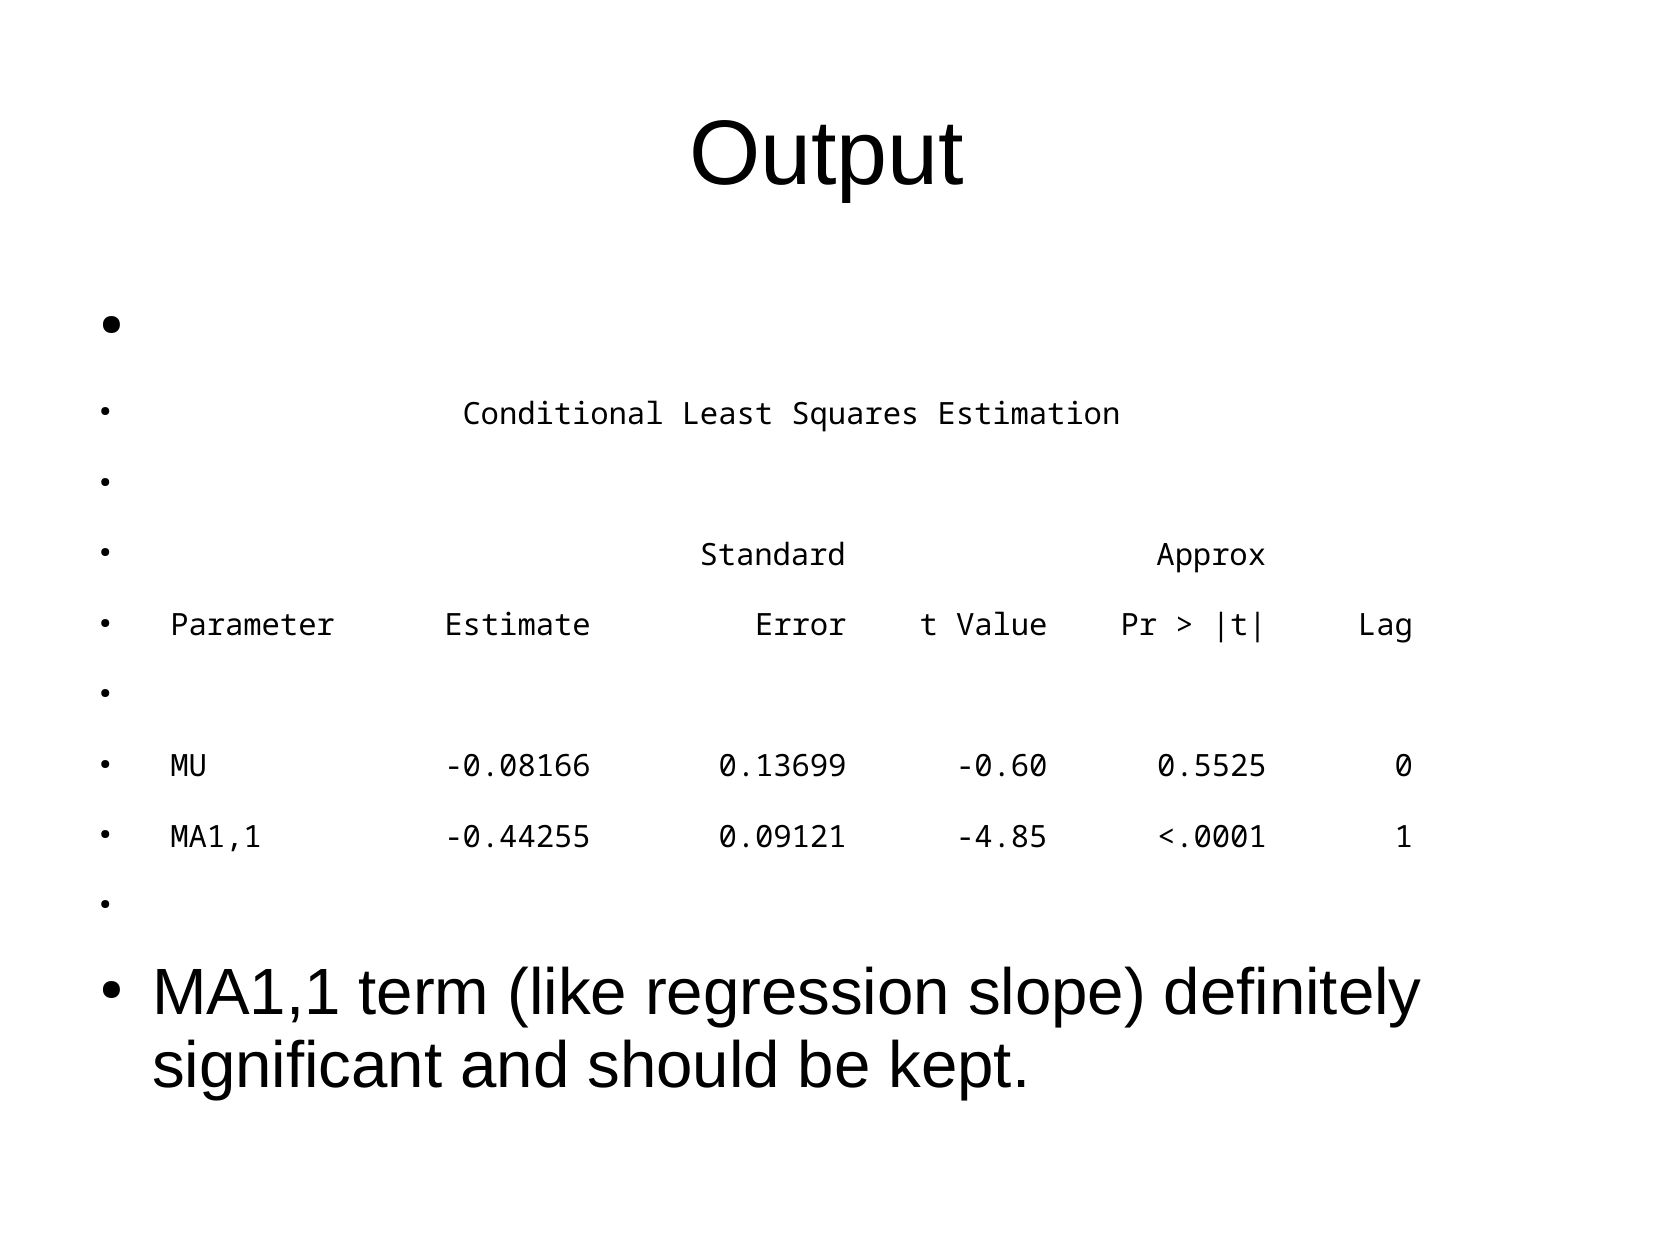

# Output
 Conditional Least Squares Estimation
 Standard Approx
 Parameter Estimate Error t Value Pr > |t| Lag
 MU -0.08166 0.13699 -0.60 0.5525 0
 MA1,1 -0.44255 0.09121 -4.85 <.0001 1
MA1,1 term (like regression slope) definitely significant and should be kept.